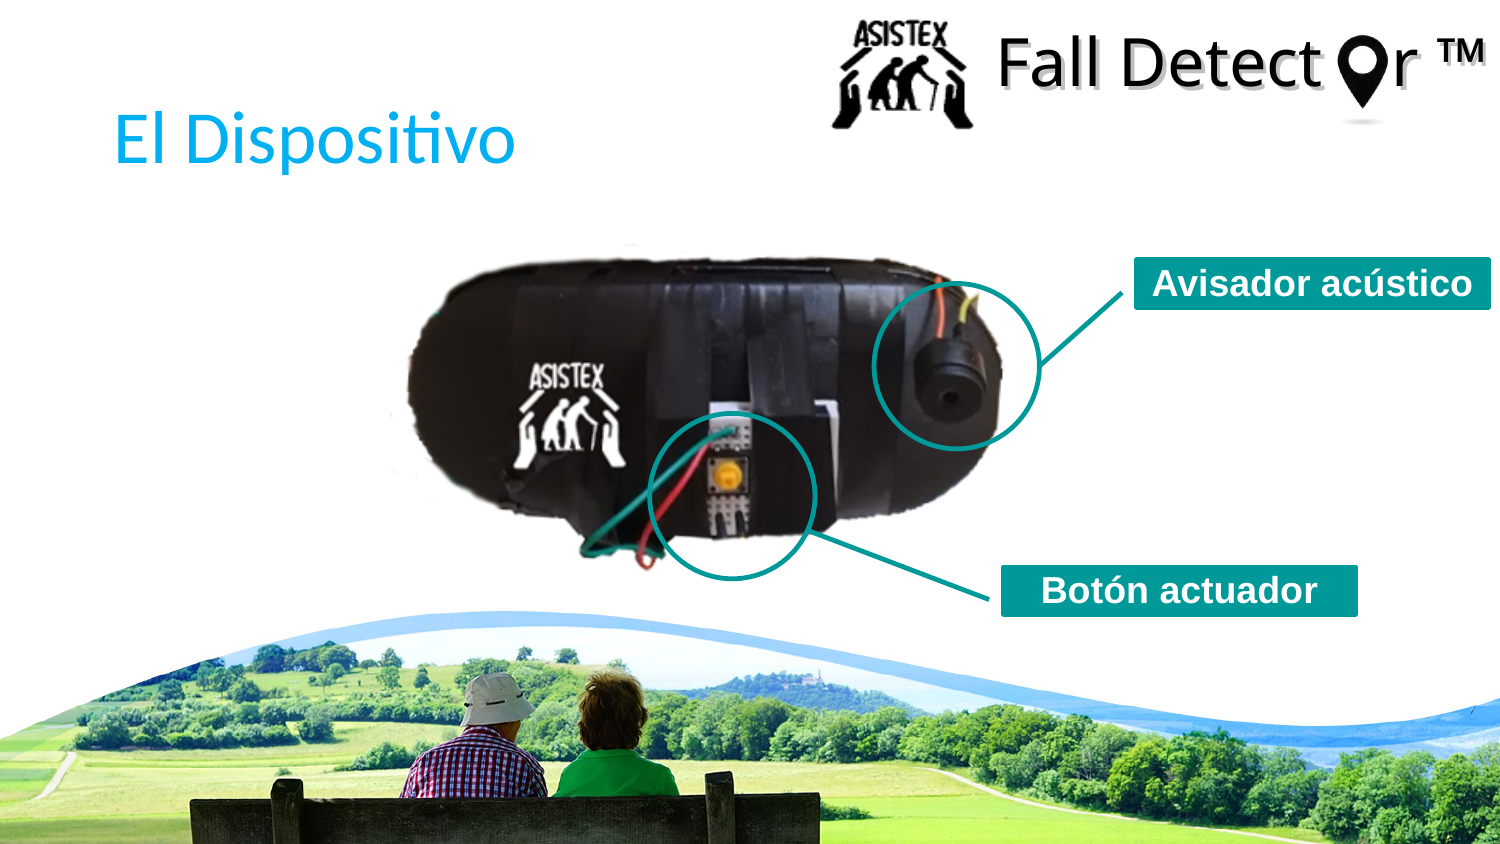

Fall Detect r ™
# El Dispositivo
Avisador acústico
Botón actuador